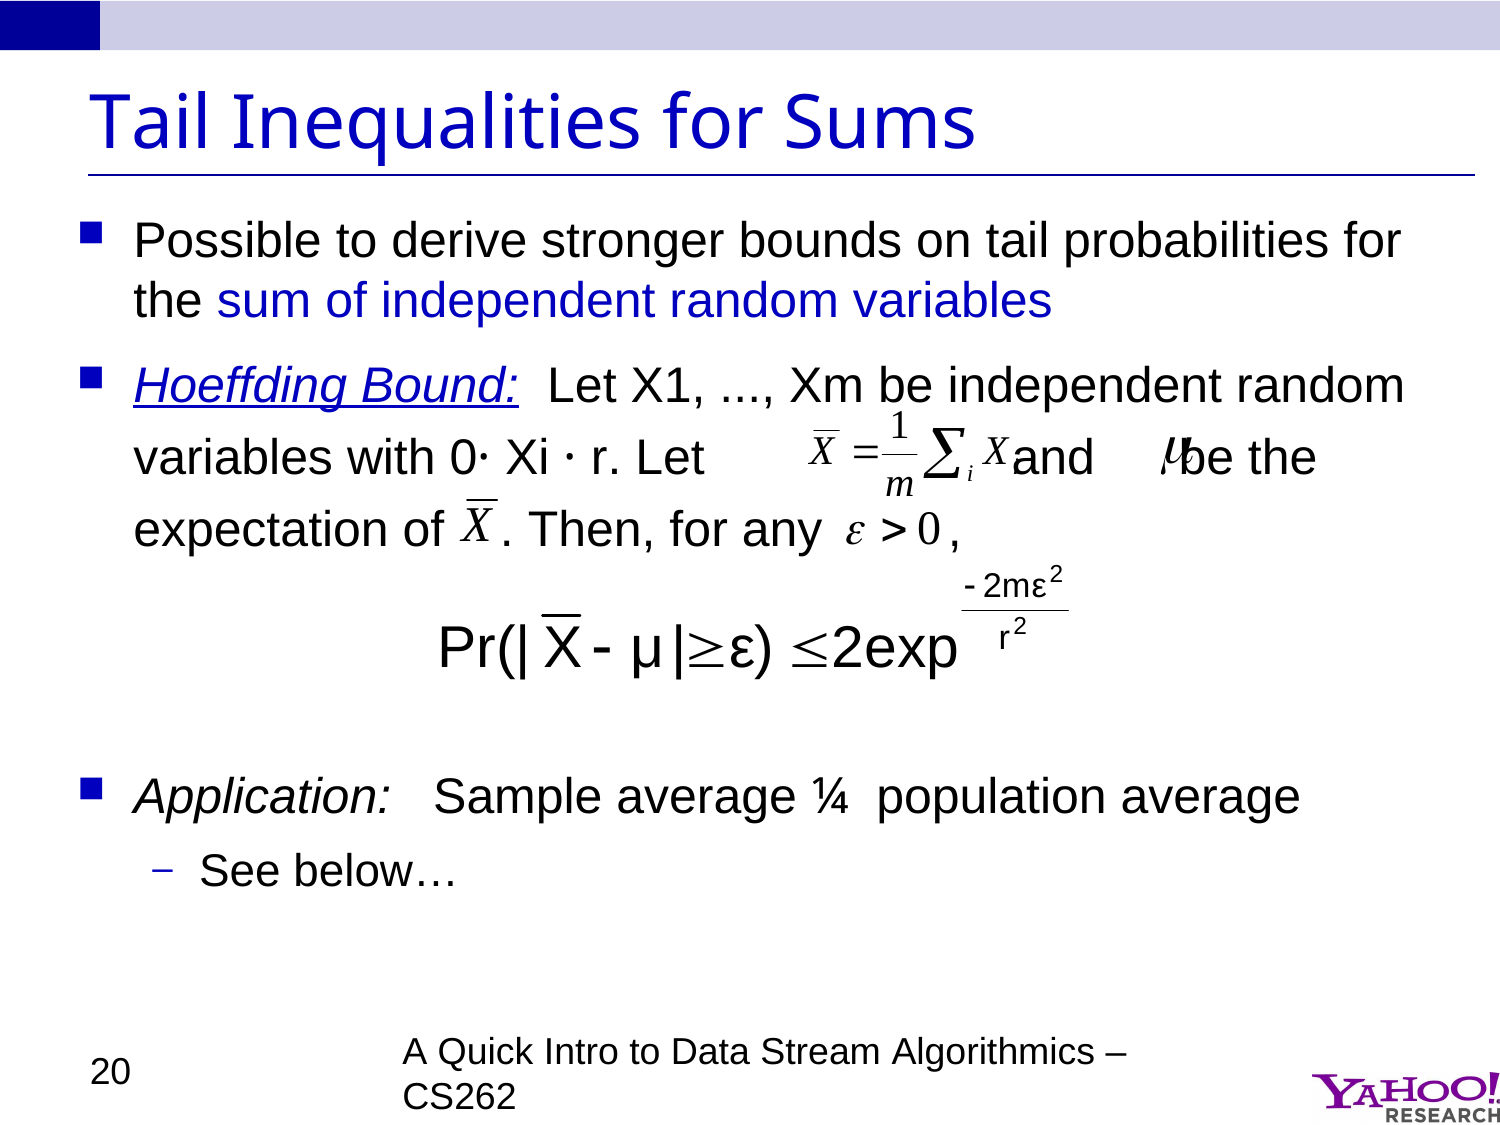

# Tail Inequalities for Sums
Possible to derive stronger bounds on tail probabilities for the sum of independent random variables
Hoeffding Bound: Let X1, ..., Xm be independent random variables with 0· Xi · r. Let and be the expectation of . Then, for any ,
Application: Sample average ¼ population average
See below…
Fundamentals of Analyzing and Mining Data Streams
20